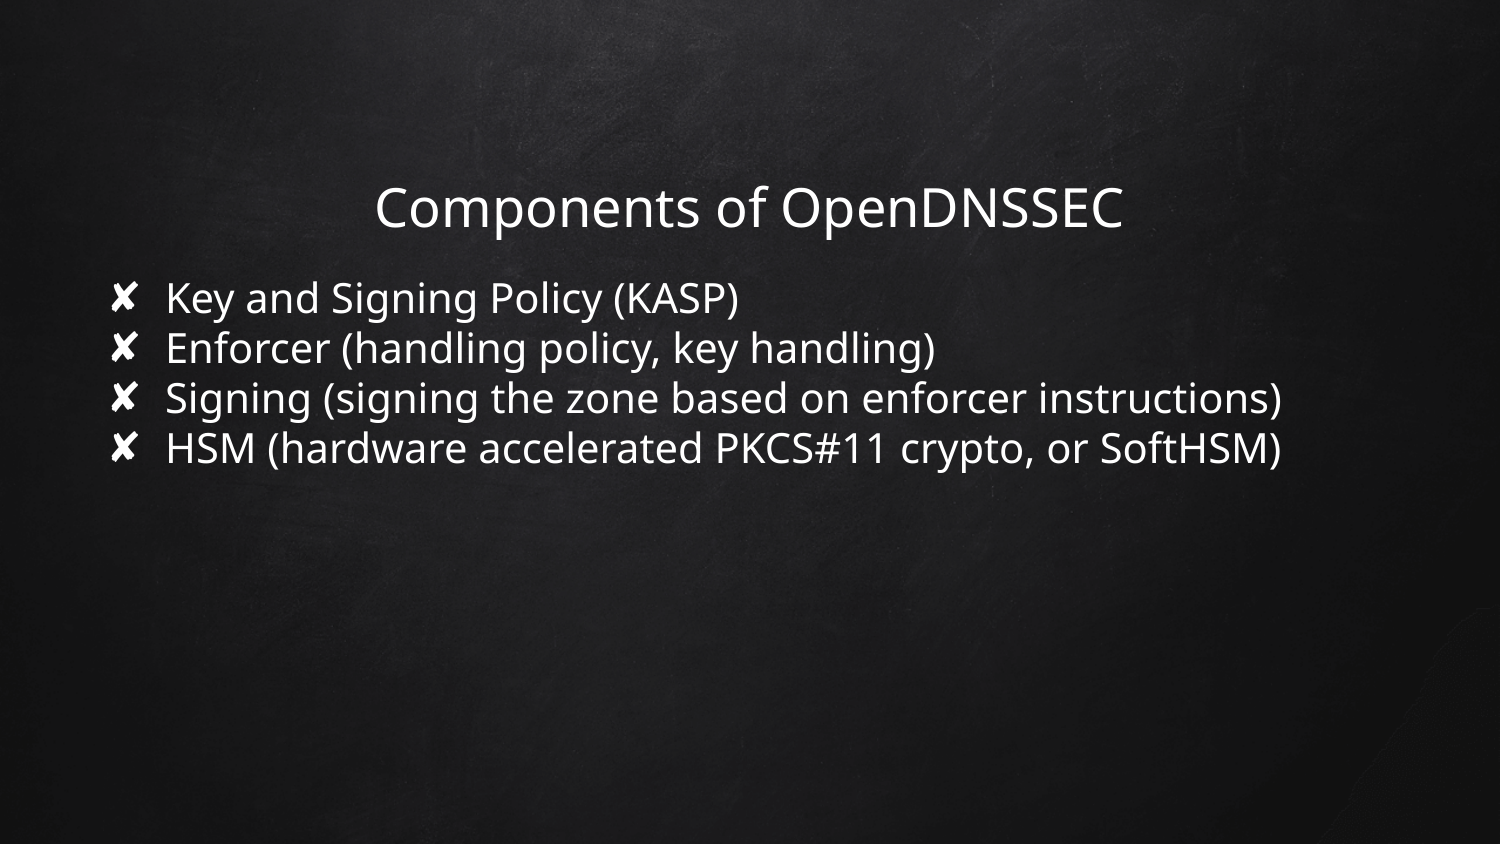

# Components of OpenDNSSEC
Key and Signing Policy (KASP)
Enforcer (handling policy, key handling)
Signing (signing the zone based on enforcer instructions)
HSM (hardware accelerated PKCS#11 crypto, or SoftHSM)